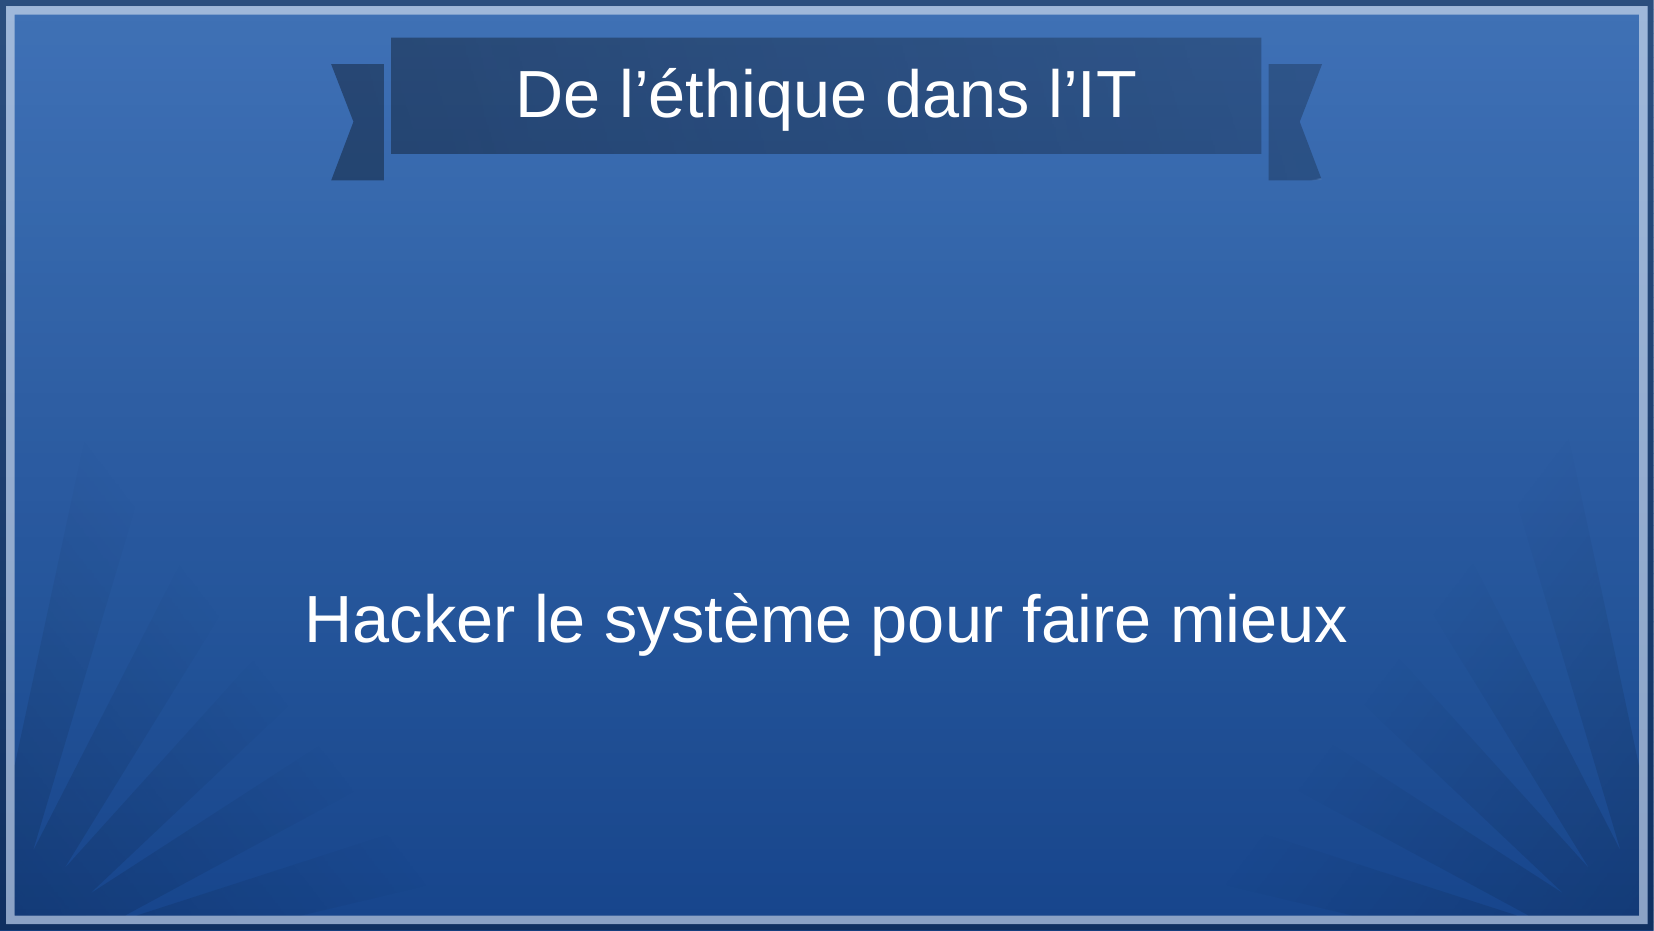

# De l’éthique dans l’IT
Hacker le système pour faire mieux